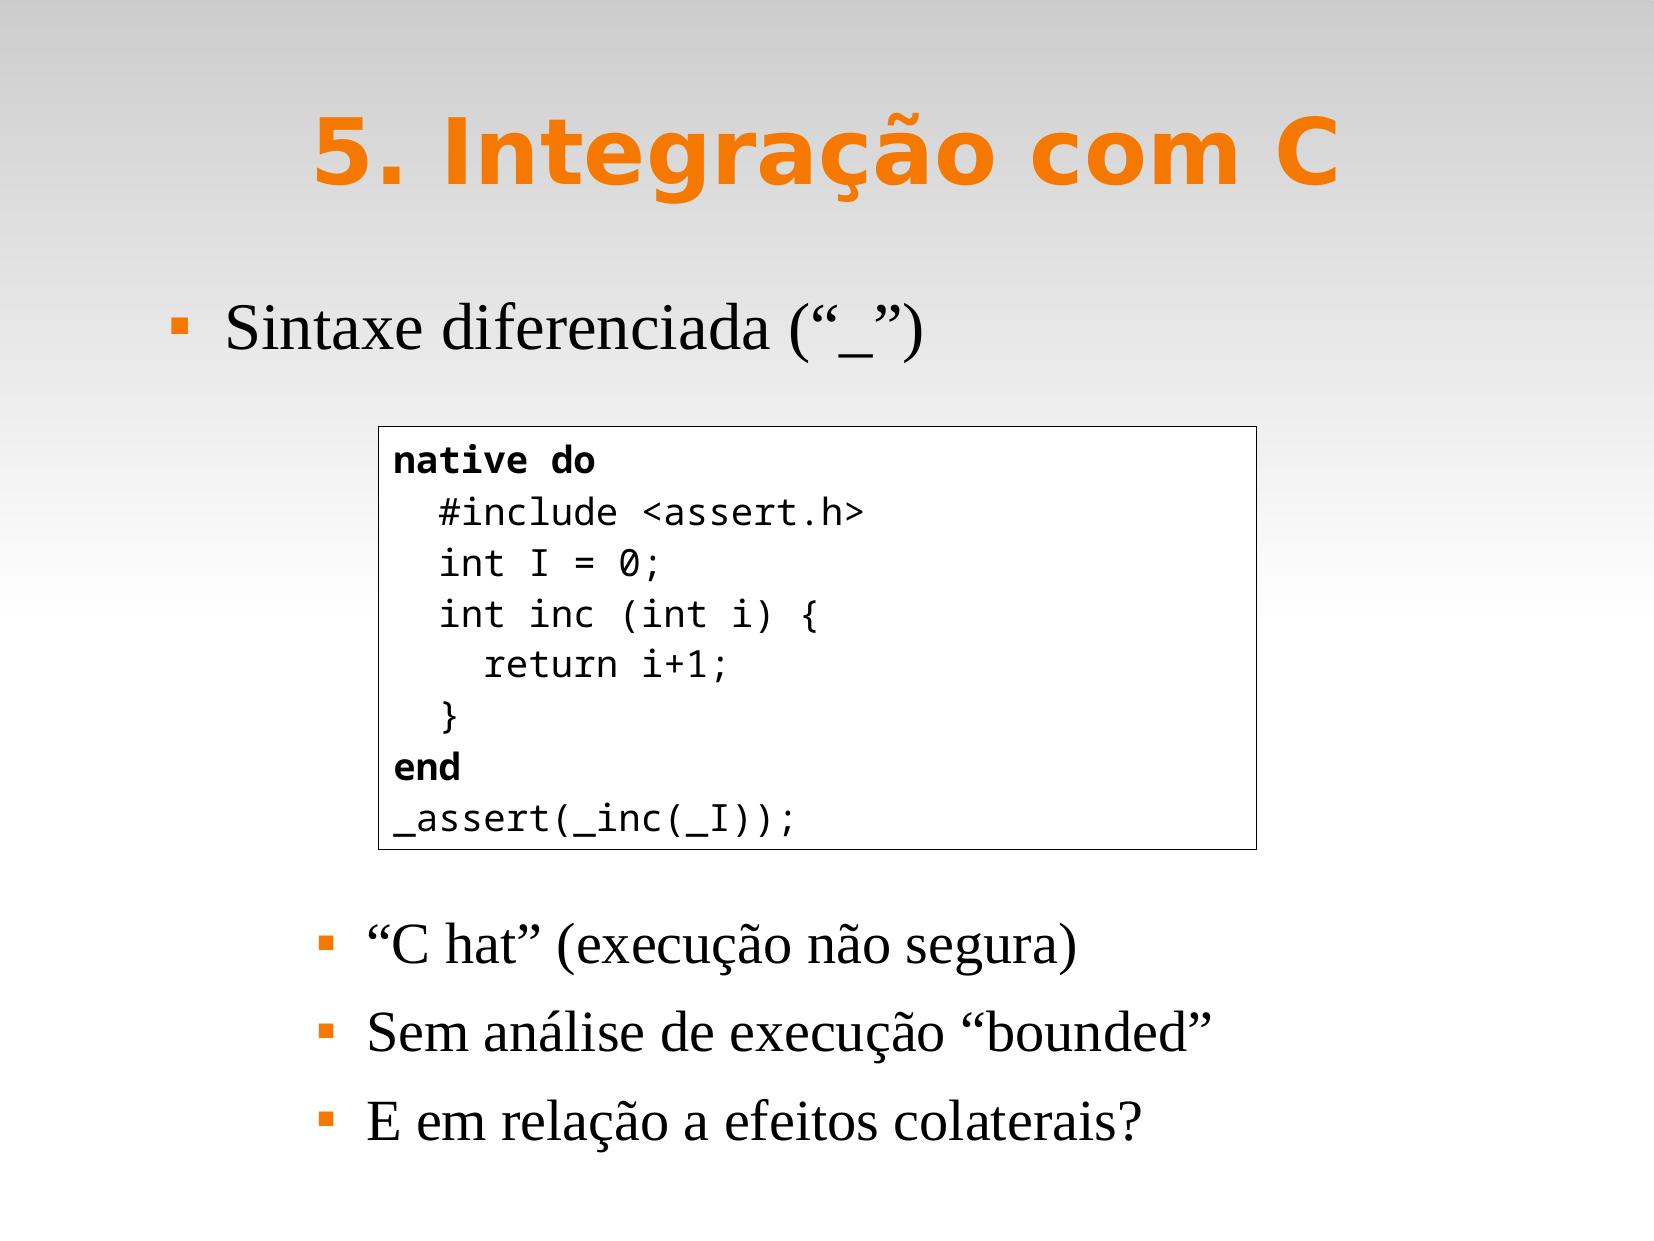

# 5. Integração com C
Sintaxe diferenciada (“_”)
“C hat” (execução não segura)
Sem análise de execução “bounded”
E em relação a efeitos colaterais?
native do
 #include <assert.h>
 int I = 0;
 int inc (int i) {
 return i+1;
 }
end
_assert(_inc(_I));